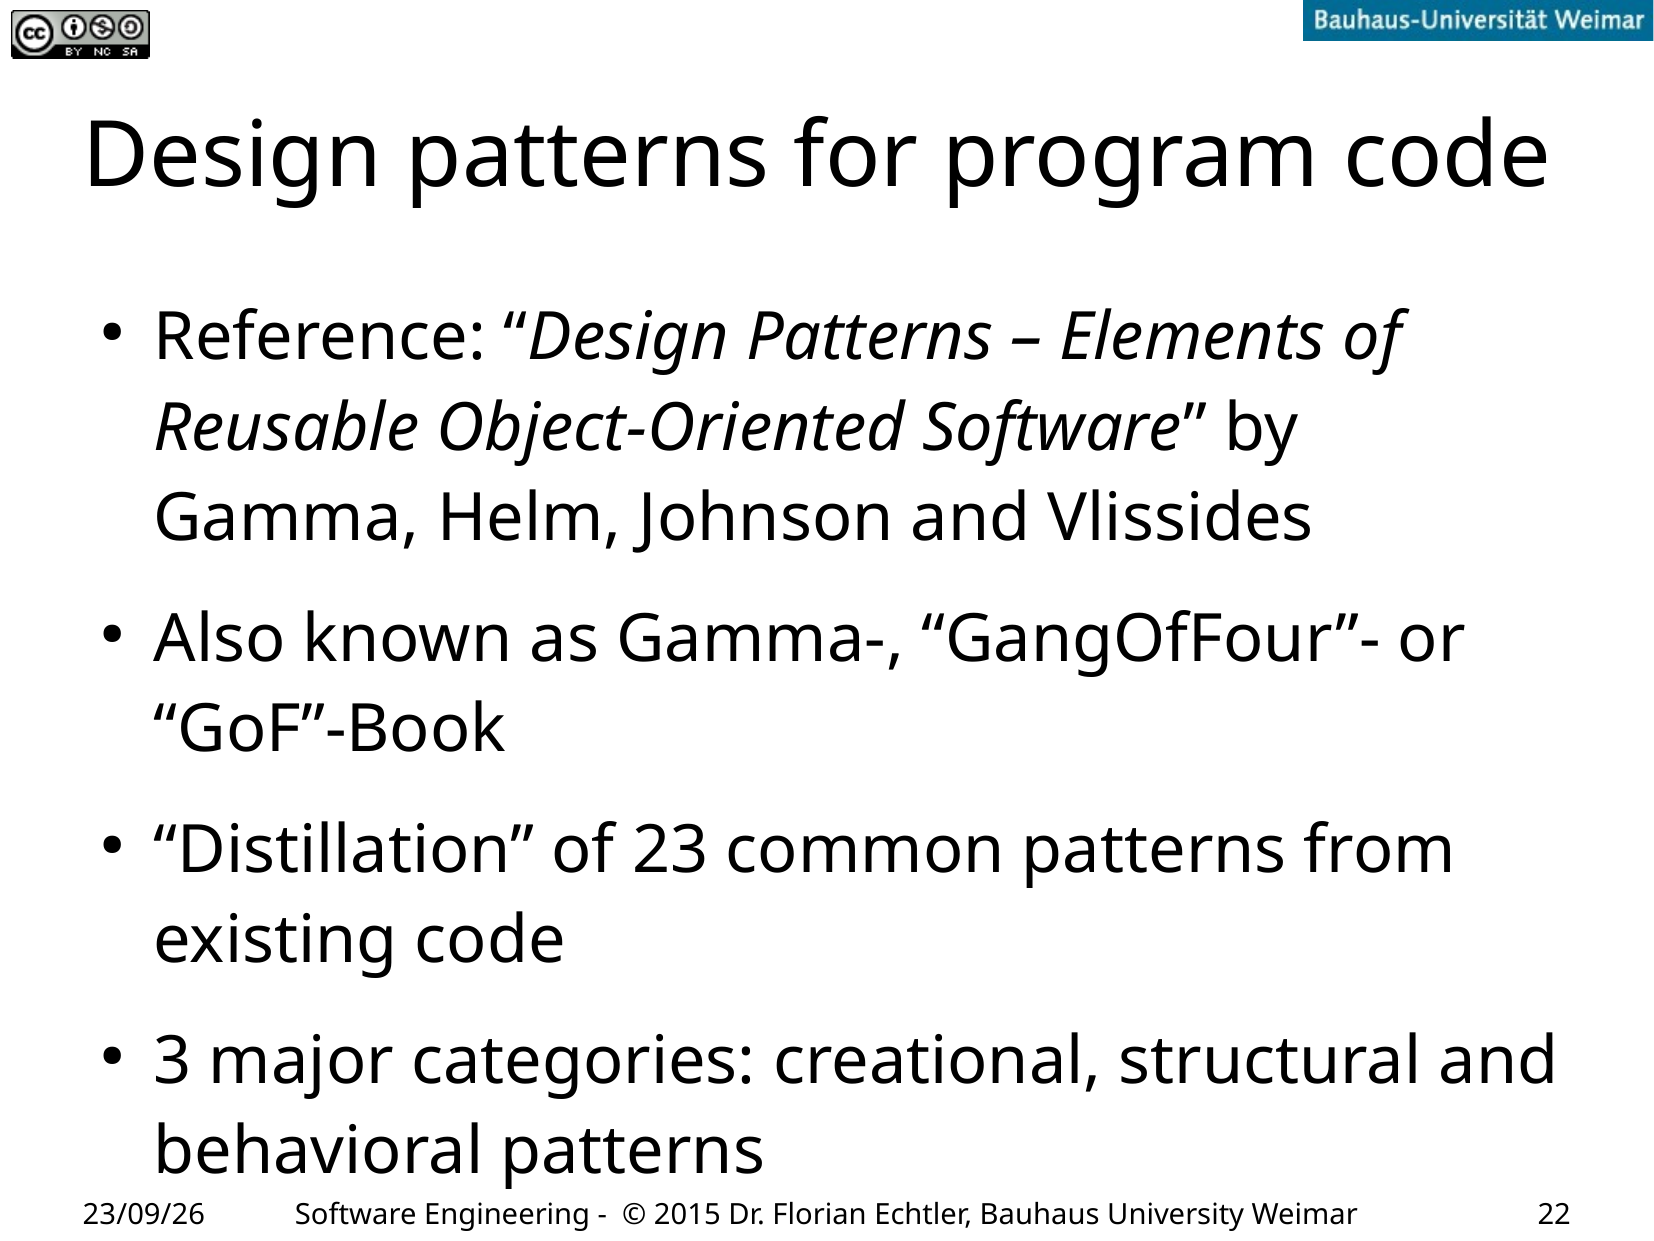

# Design patterns for program code
Reference: “Design Patterns – Elements of Reusable Object-Oriented Software” by Gamma, Helm, Johnson and Vlissides
Also known as Gamma-, “GangOfFour”- or “GoF”-Book
“Distillation” of 23 common patterns from existing code
3 major categories: creational, structural and behavioral patterns
Software Engineering - © 2015 Dr. Florian Echtler, Bauhaus University Weimar
22